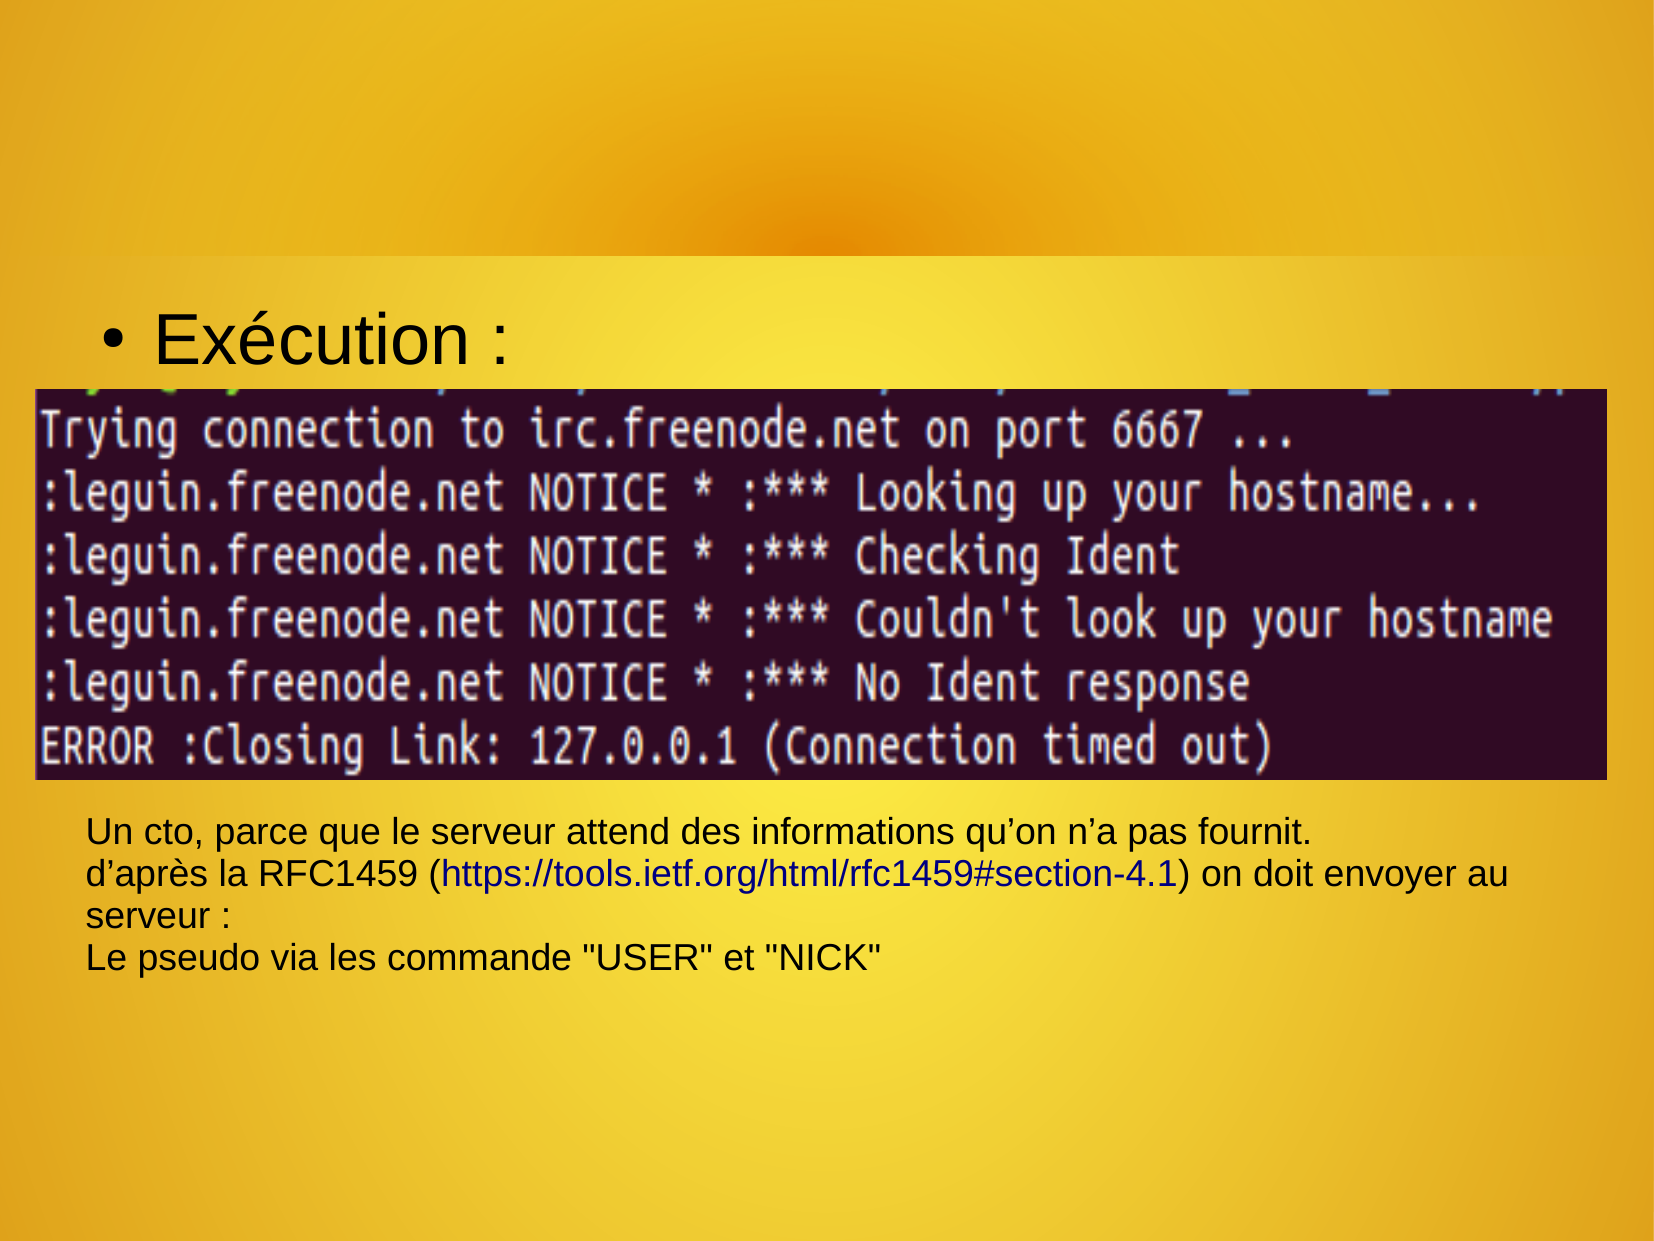

#
Exécution :
Un cto, parce que le serveur attend des informations qu’on n’a pas fournit.
d’après la RFC1459 (https://tools.ietf.org/html/rfc1459#section-4.1) on doit envoyer au serveur :
Le pseudo via les commande "USER" et "NICK"